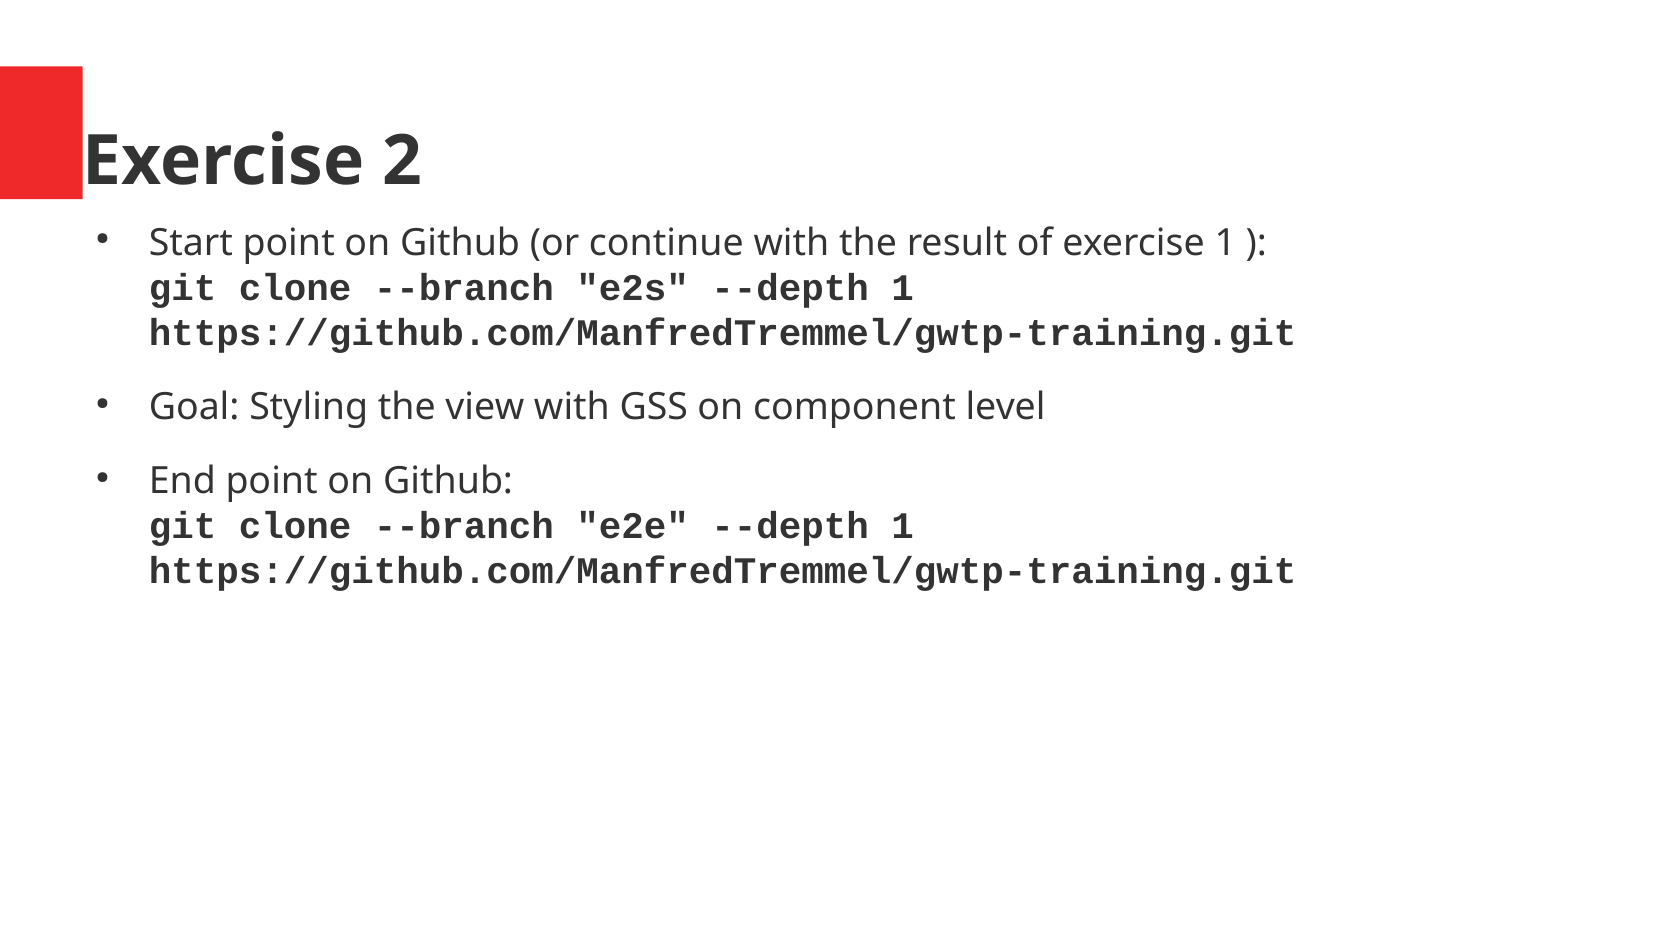

# Exercise 2
Start point on Github (or continue with the result of exercise 1 ):
git clone --branch "e2s" --depth 1 https://github.com/ManfredTremmel/gwtp-training.git
Goal: Styling the view with GSS on component level
End point on Github:
git clone --branch "e2e" --depth 1 https://github.com/ManfredTremmel/gwtp-training.git